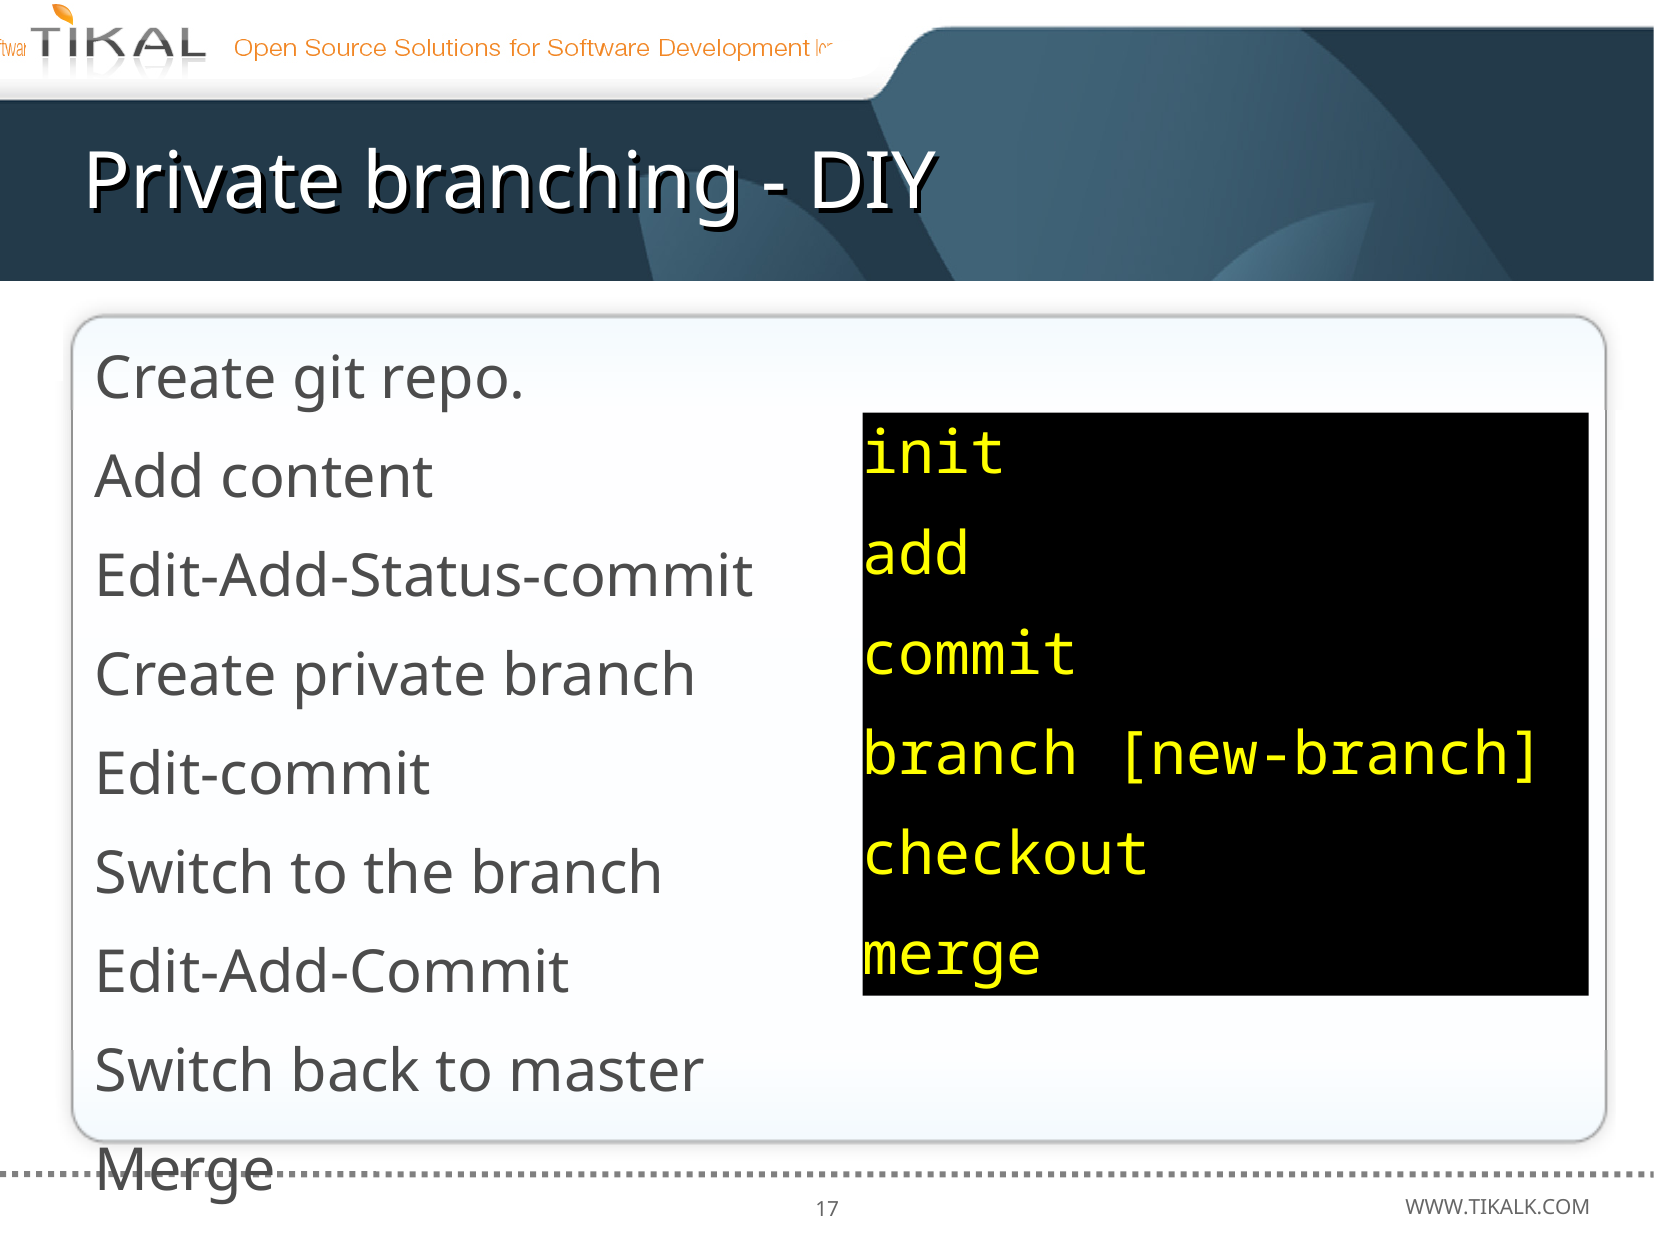

# Private branching - DIY
Create git repo.
Add content
Edit-Add-Status-commit
Create private branch
Edit-commit
Switch to the branch
Edit-Add-Commit
Switch back to master
Merge
init
add
commit
branch [new-branch]
checkout
merge